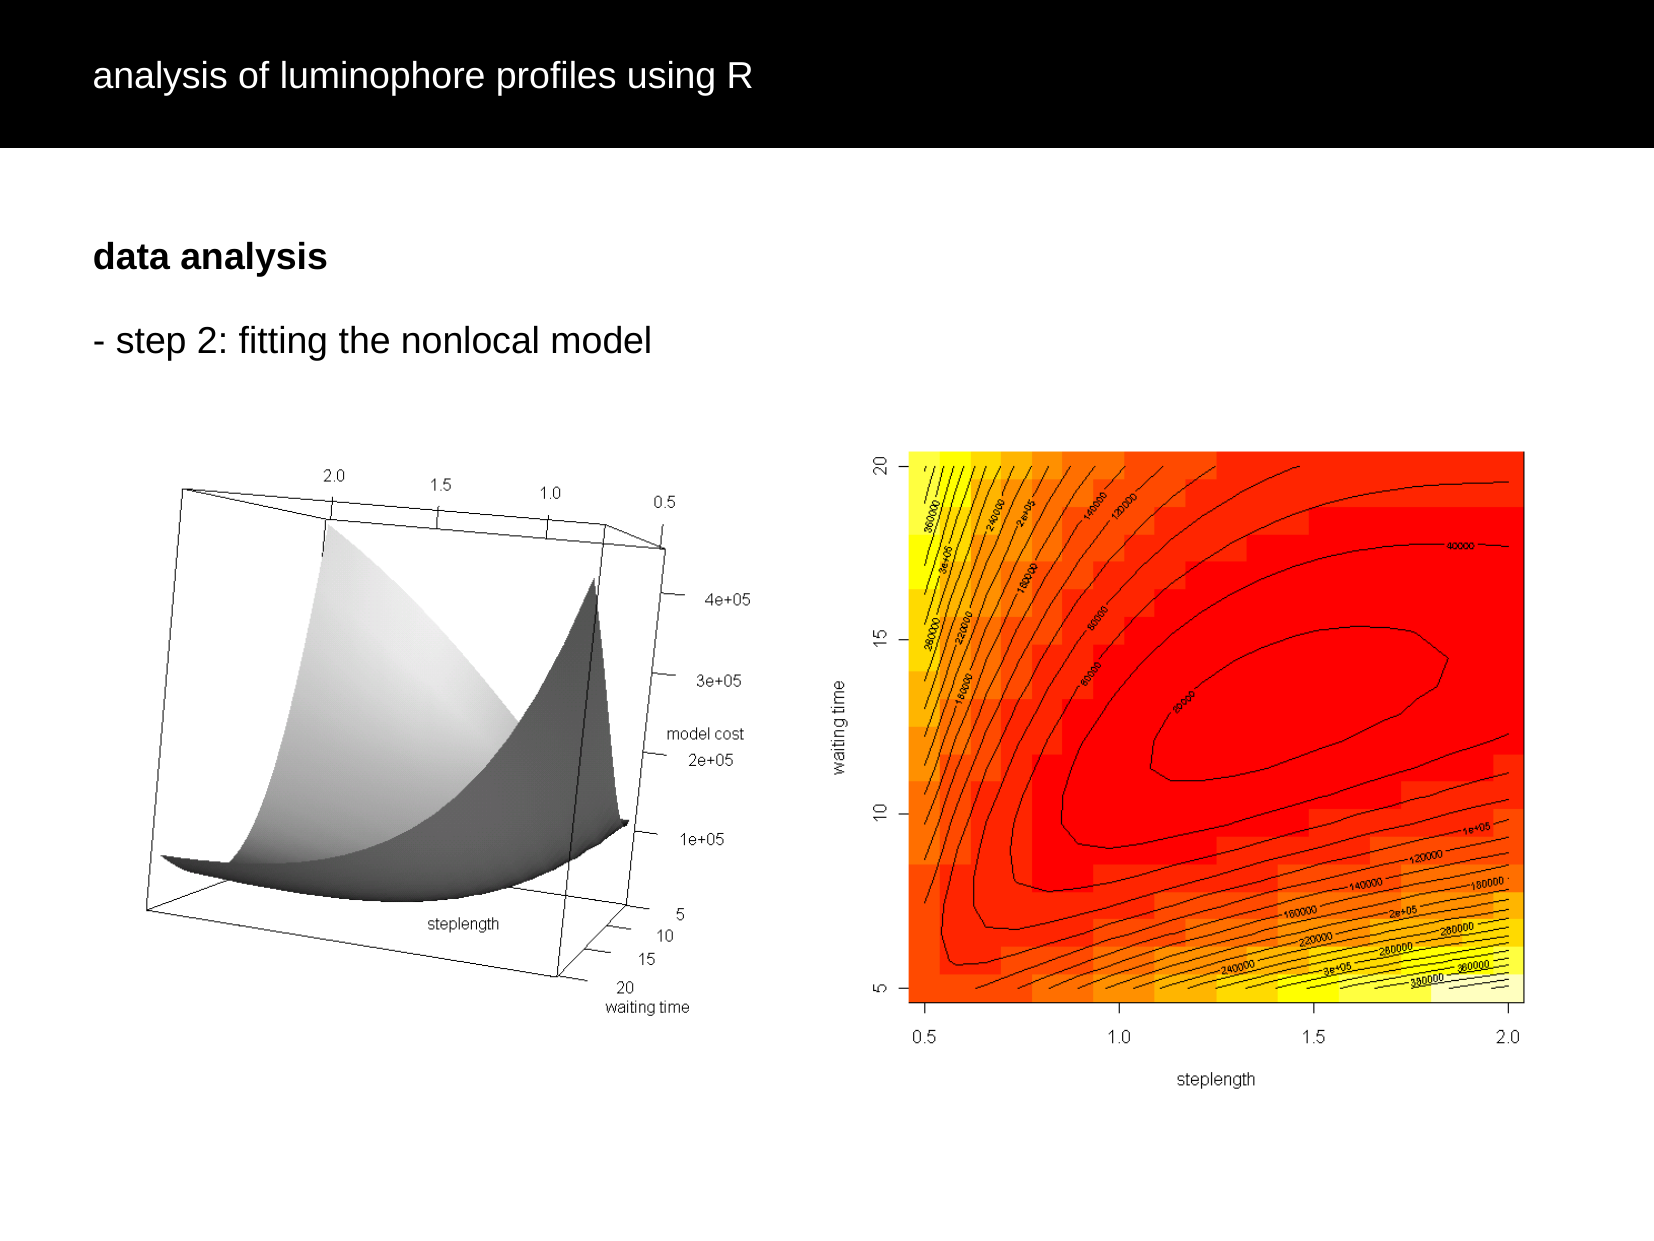

analysis of luminophore profiles using R
data analysis
- step 2: fitting the nonlocal model